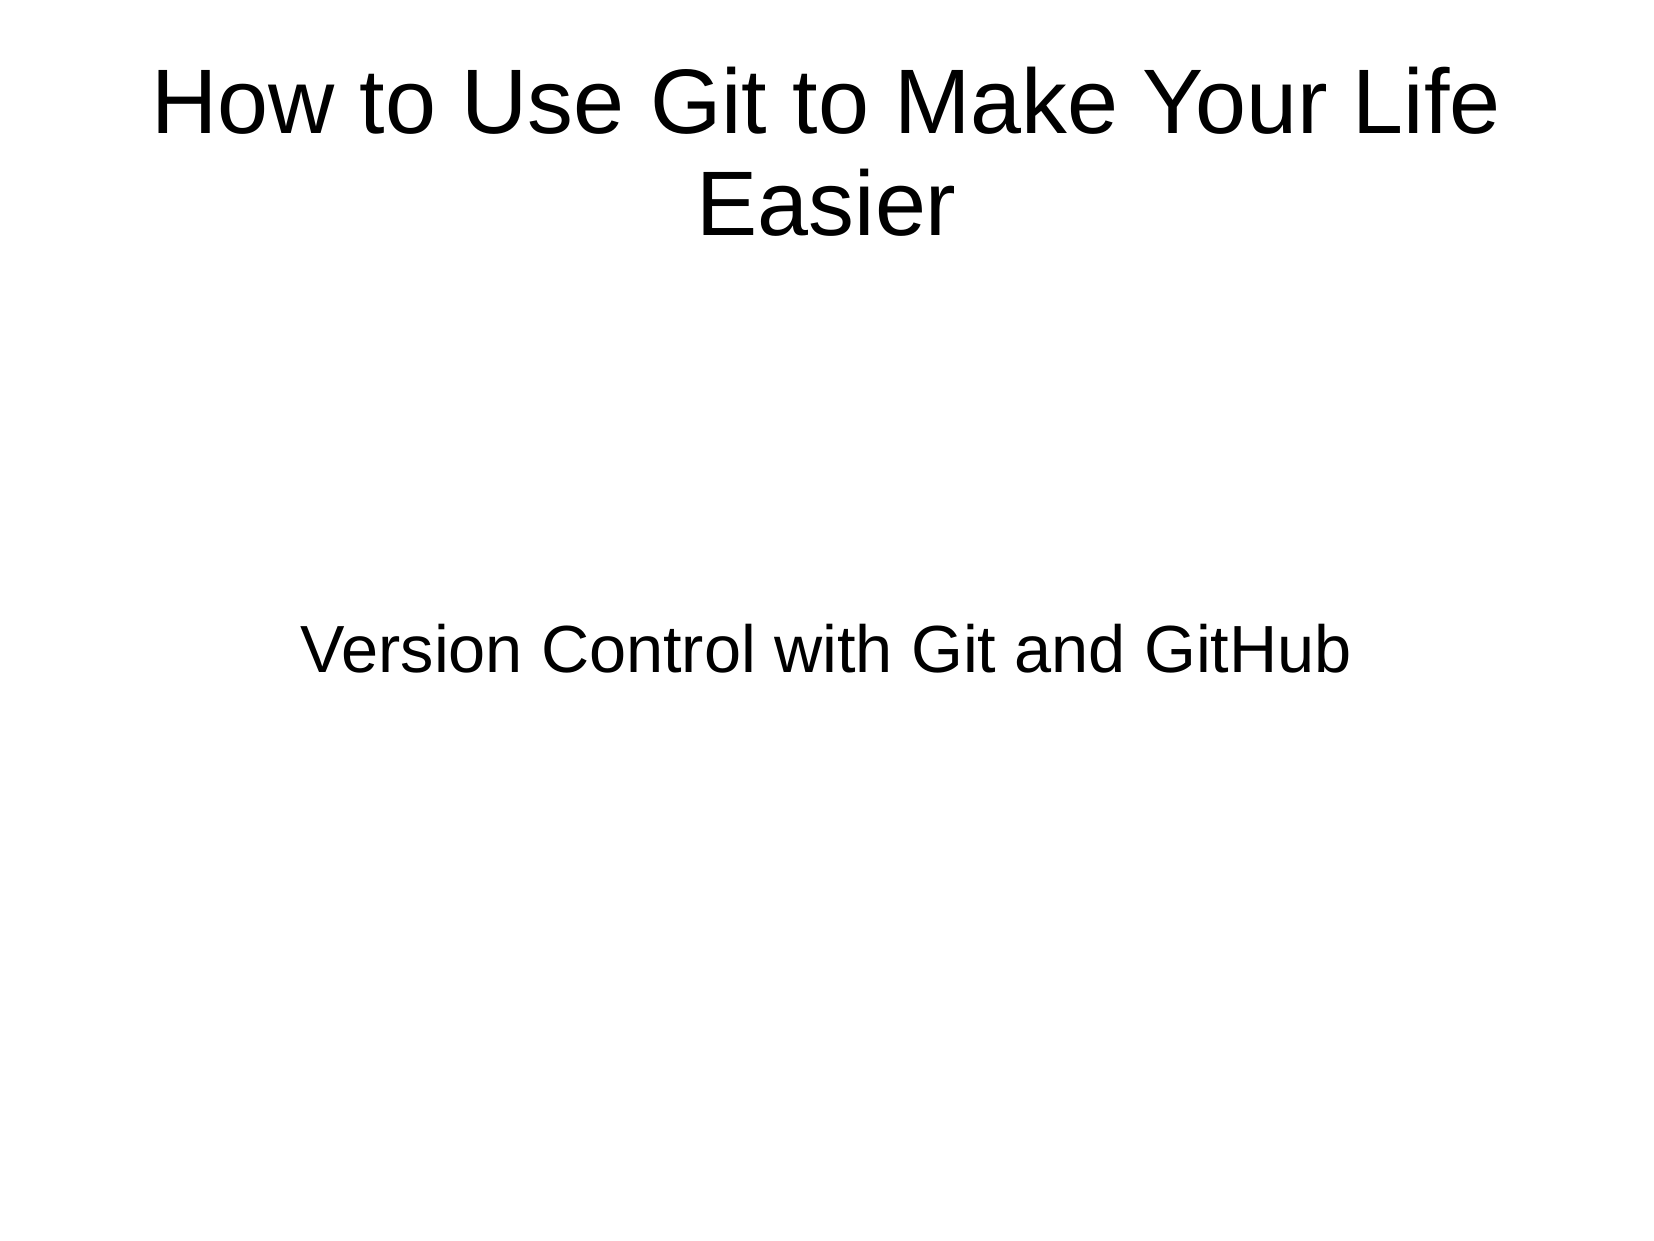

# How to Use Git to Make Your Life Easier
Version Control with Git and GitHub